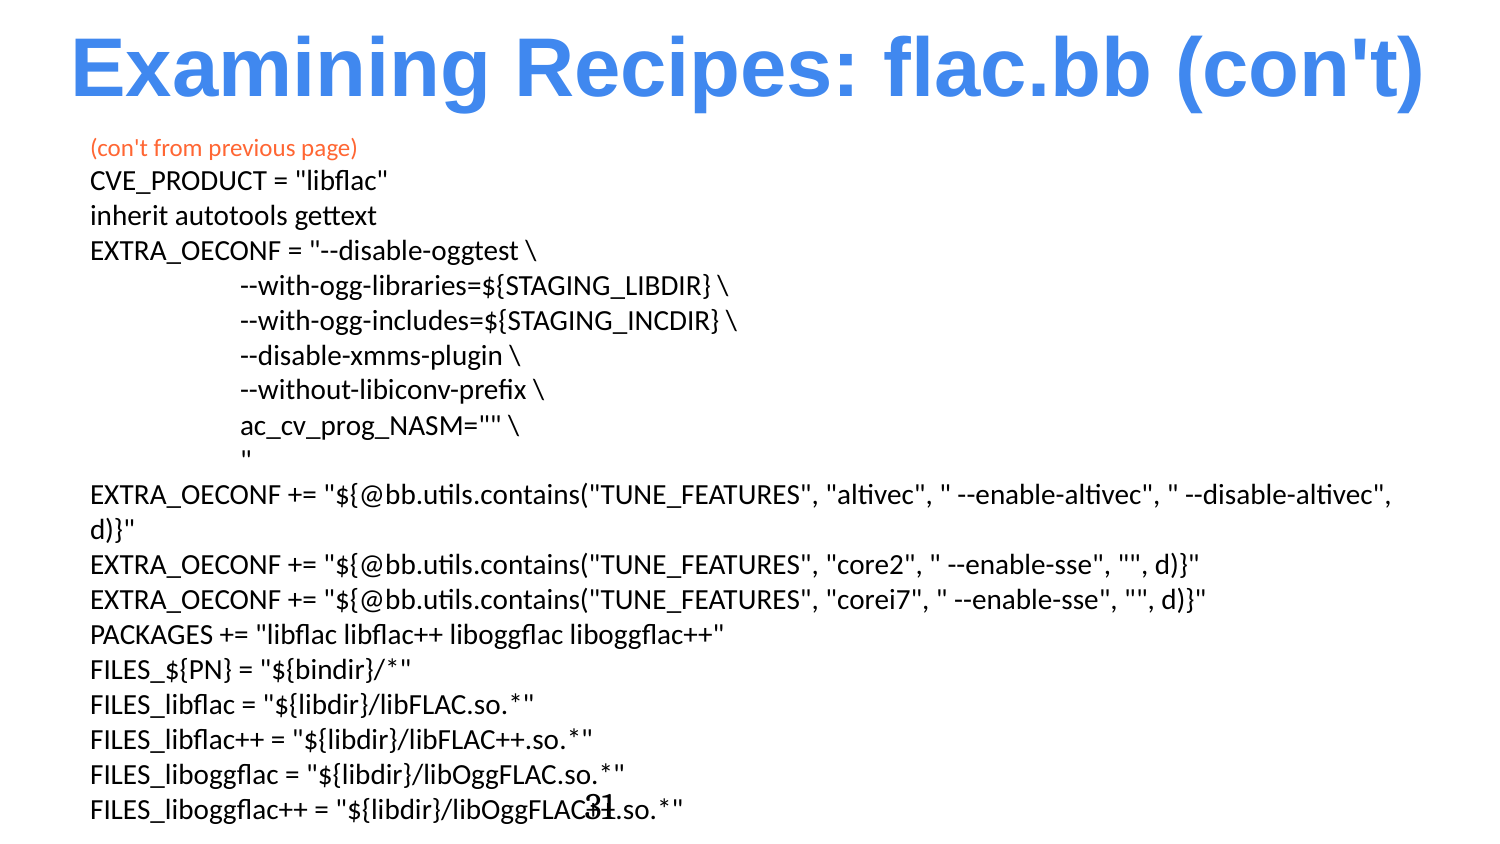

Examining Recipes: flac.bb (con't)
(con't from previous page)
CVE_PRODUCT = "libflac"
inherit autotools gettext
EXTRA_OECONF = "--disable-oggtest \
 	--with-ogg-libraries=${STAGING_LIBDIR} \
 	--with-ogg-includes=${STAGING_INCDIR} \
 	--disable-xmms-plugin \
 	--without-libiconv-prefix \
 	ac_cv_prog_NASM="" \
 	"
EXTRA_OECONF += "${@bb.utils.contains("TUNE_FEATURES", "altivec", " --enable-altivec", " --disable-altivec", d)}"
EXTRA_OECONF += "${@bb.utils.contains("TUNE_FEATURES", "core2", " --enable-sse", "", d)}"
EXTRA_OECONF += "${@bb.utils.contains("TUNE_FEATURES", "corei7", " --enable-sse", "", d)}"
PACKAGES += "libflac libflac++ liboggflac liboggflac++"
FILES_${PN} = "${bindir}/*"
FILES_libflac = "${libdir}/libFLAC.so.*"
FILES_libflac++ = "${libdir}/libFLAC++.so.*"
FILES_liboggflac = "${libdir}/libOggFLAC.so.*"
FILES_liboggflac++ = "${libdir}/libOggFLAC++.so.*"